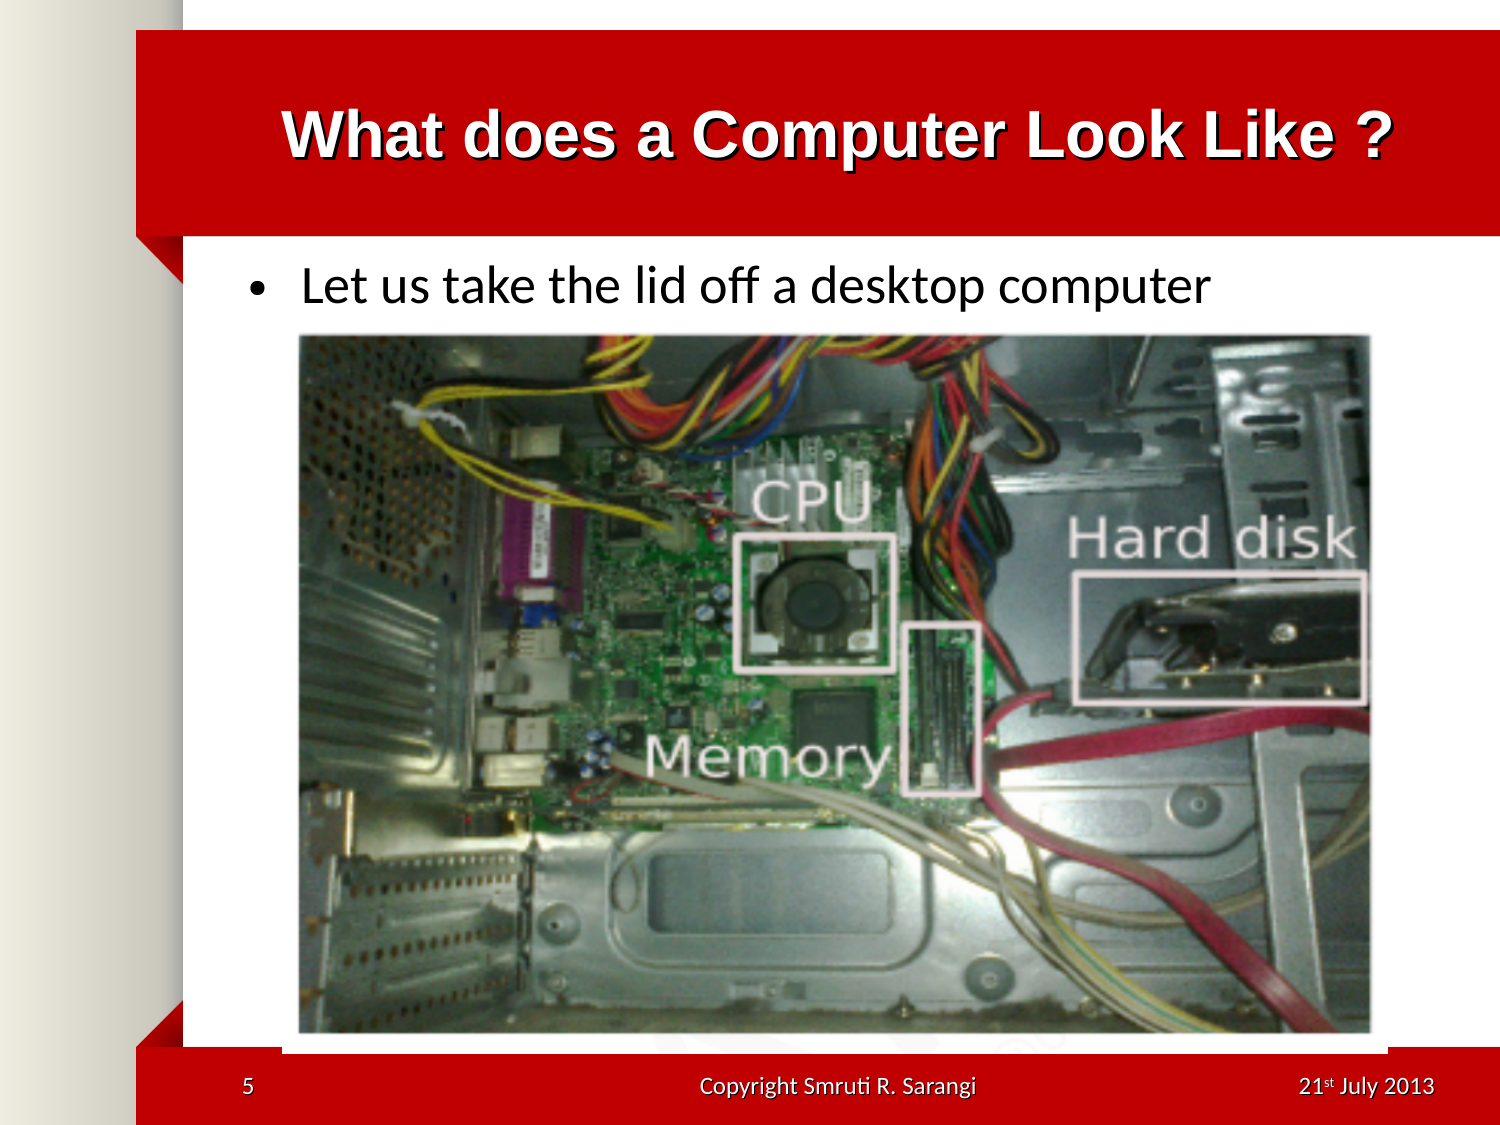

# What does a Computer Look Like ?
Let us take the lid off a desktop computer
5
Your date here